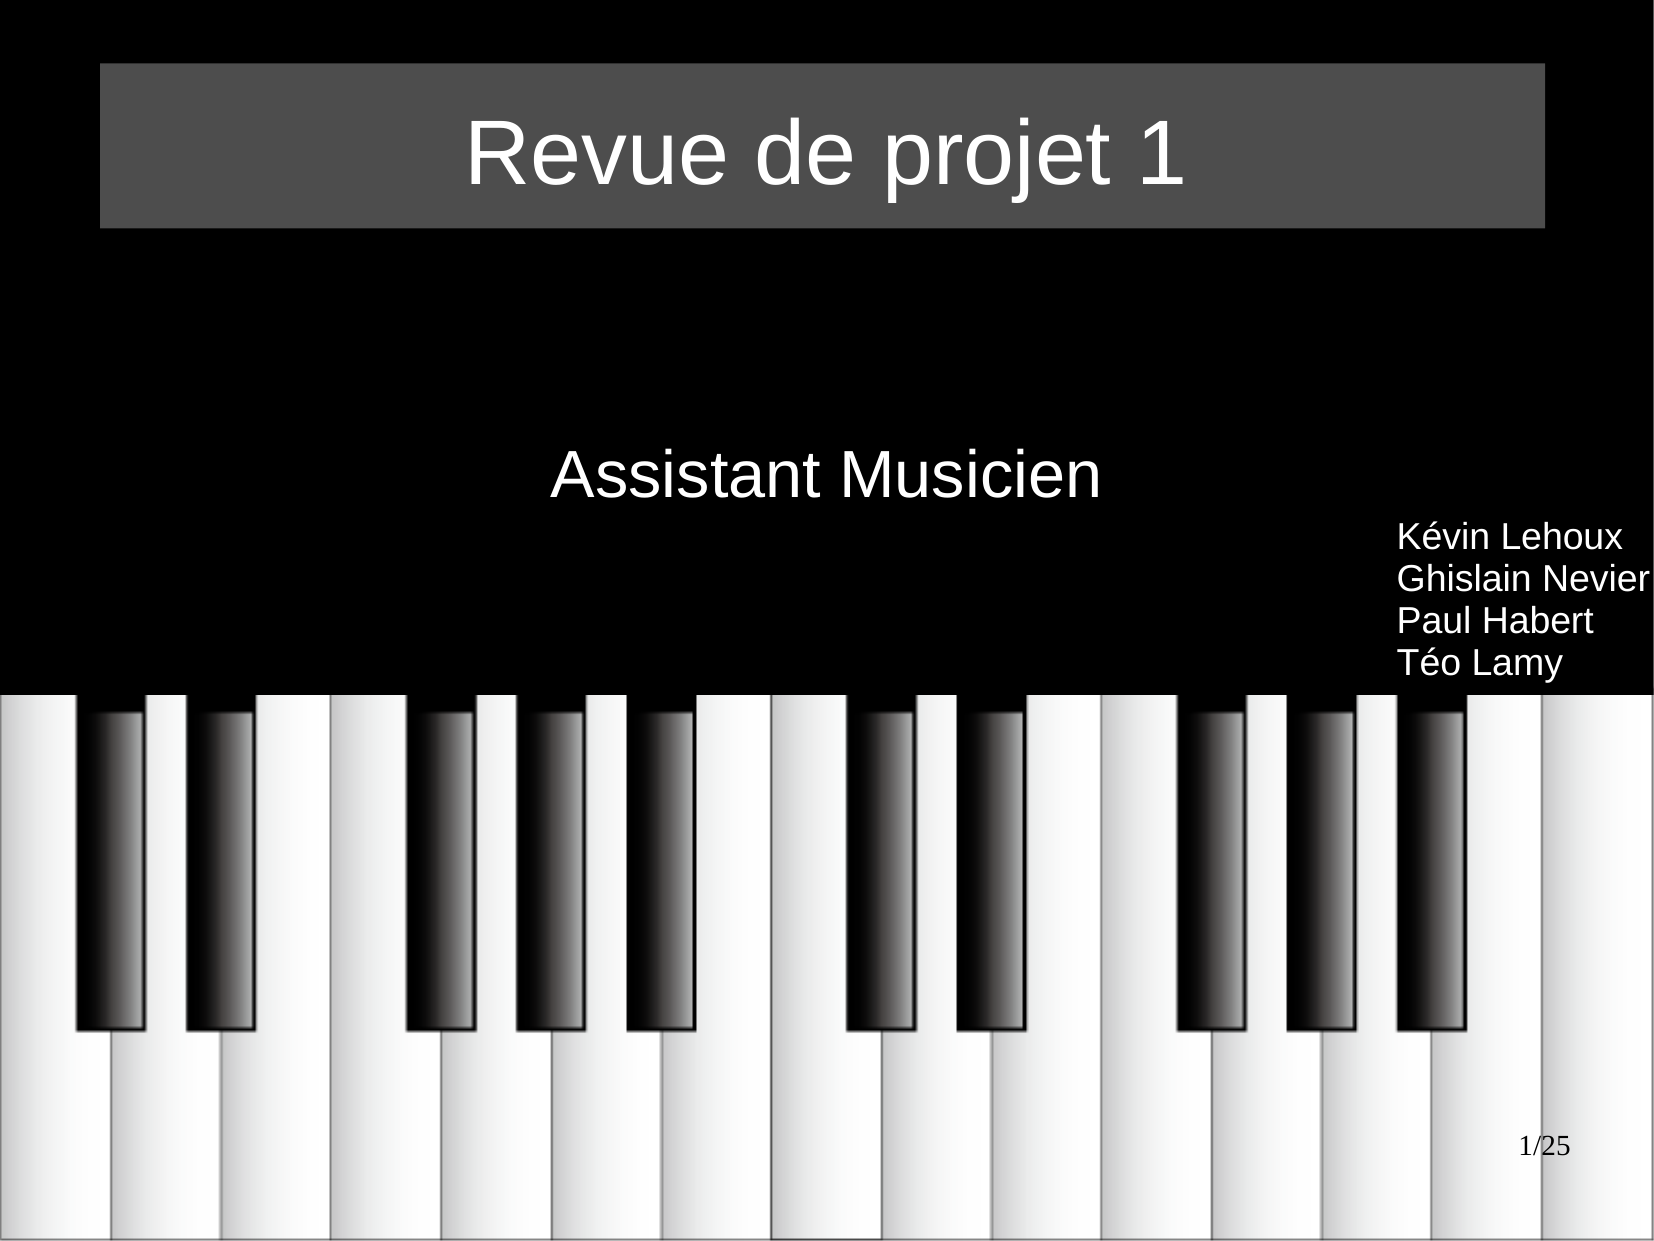

# Revue de projet 1
Assistant Musicien
Kévin Lehoux
Ghislain Nevier
Paul Habert
Téo Lamy
1